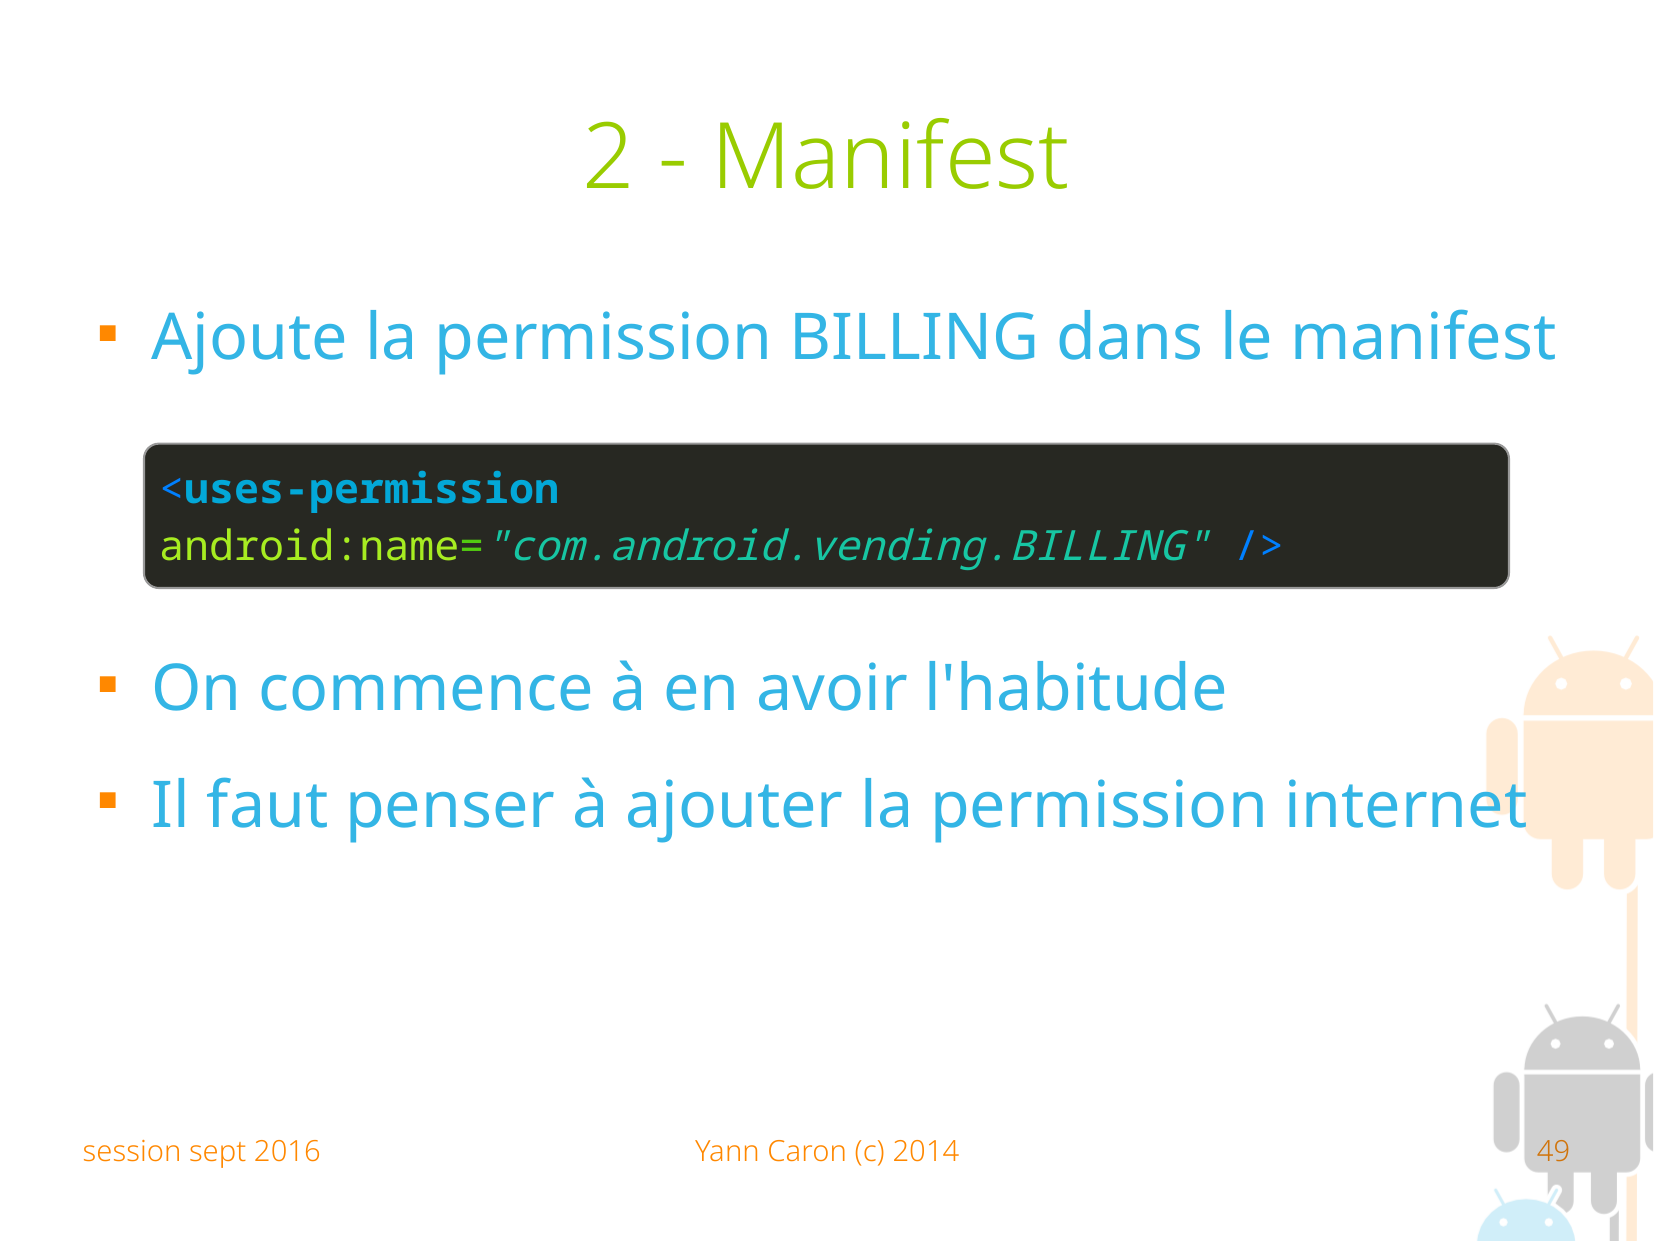

# 2 - Manifest
Ajoute la permission BILLING dans le manifest
On commence à en avoir l'habitude
Il faut penser à ajouter la permission internet
<uses-permission android:name="com.android.vending.BILLING" />
session sept 2016
Yann Caron (c) 2014
49